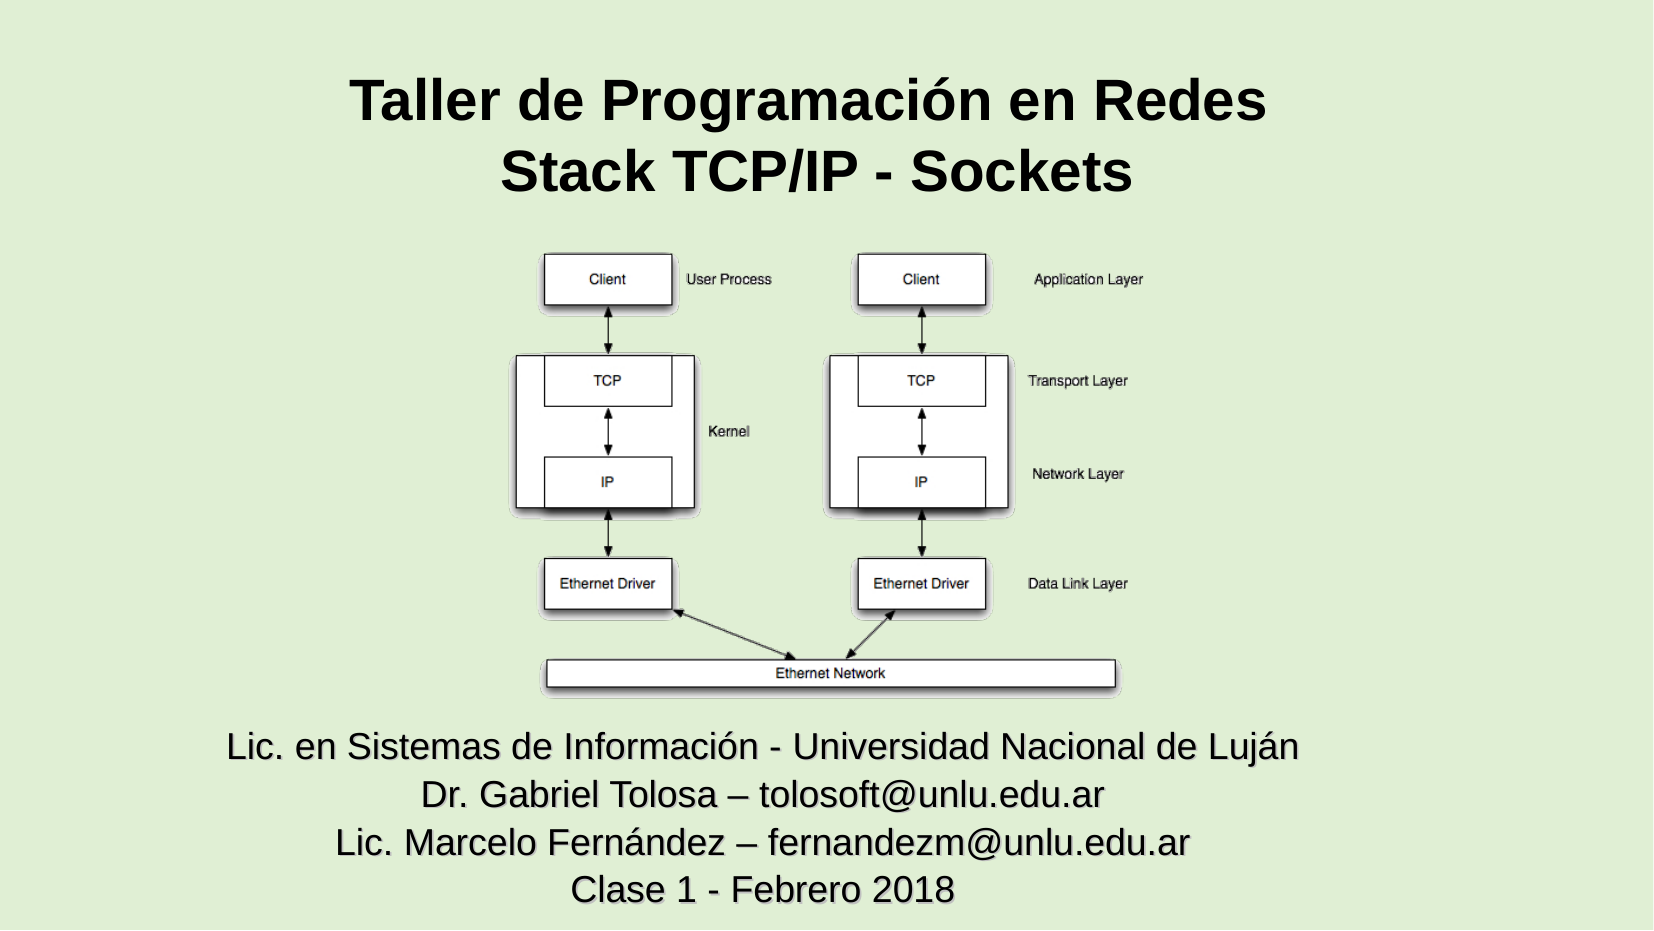

Taller de Programación en Redes
Stack TCP/IP - Sockets
Lic. en Sistemas de Información - Universidad Nacional de Luján
Dr. Gabriel Tolosa – tolosoft@unlu.edu.ar
Lic. Marcelo Fernández – fernandezm@unlu.edu.ar
Clase 1 - Febrero 2018